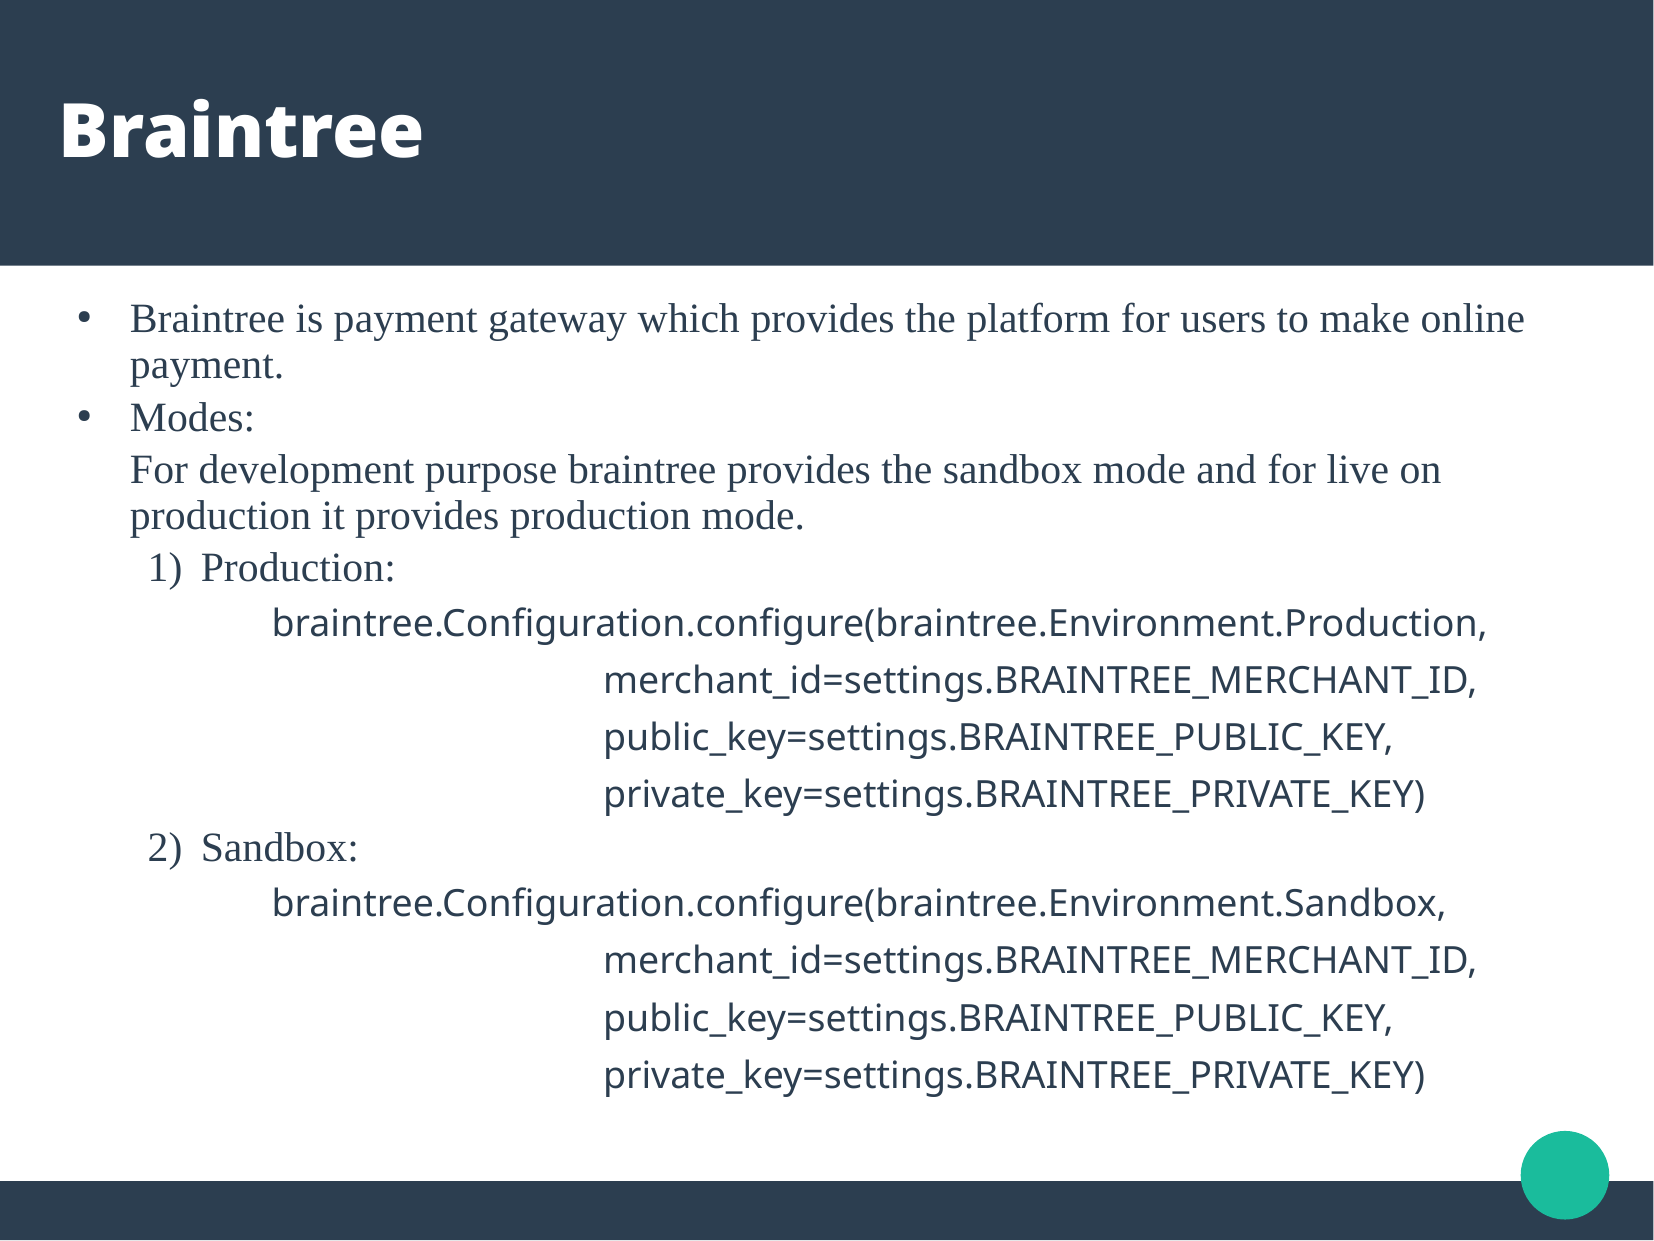

# Braintree
Braintree is payment gateway which provides the platform for users to make online payment.
Modes:
For development purpose braintree provides the sandbox mode and for live on production it provides production mode.
Production:
braintree.Configuration.configure(braintree.Environment.Production,
 merchant_id=settings.BRAINTREE_MERCHANT_ID,
 public_key=settings.BRAINTREE_PUBLIC_KEY,
 private_key=settings.BRAINTREE_PRIVATE_KEY)
Sandbox:
braintree.Configuration.configure(braintree.Environment.Sandbox,
 merchant_id=settings.BRAINTREE_MERCHANT_ID,
 public_key=settings.BRAINTREE_PUBLIC_KEY,
 private_key=settings.BRAINTREE_PRIVATE_KEY)